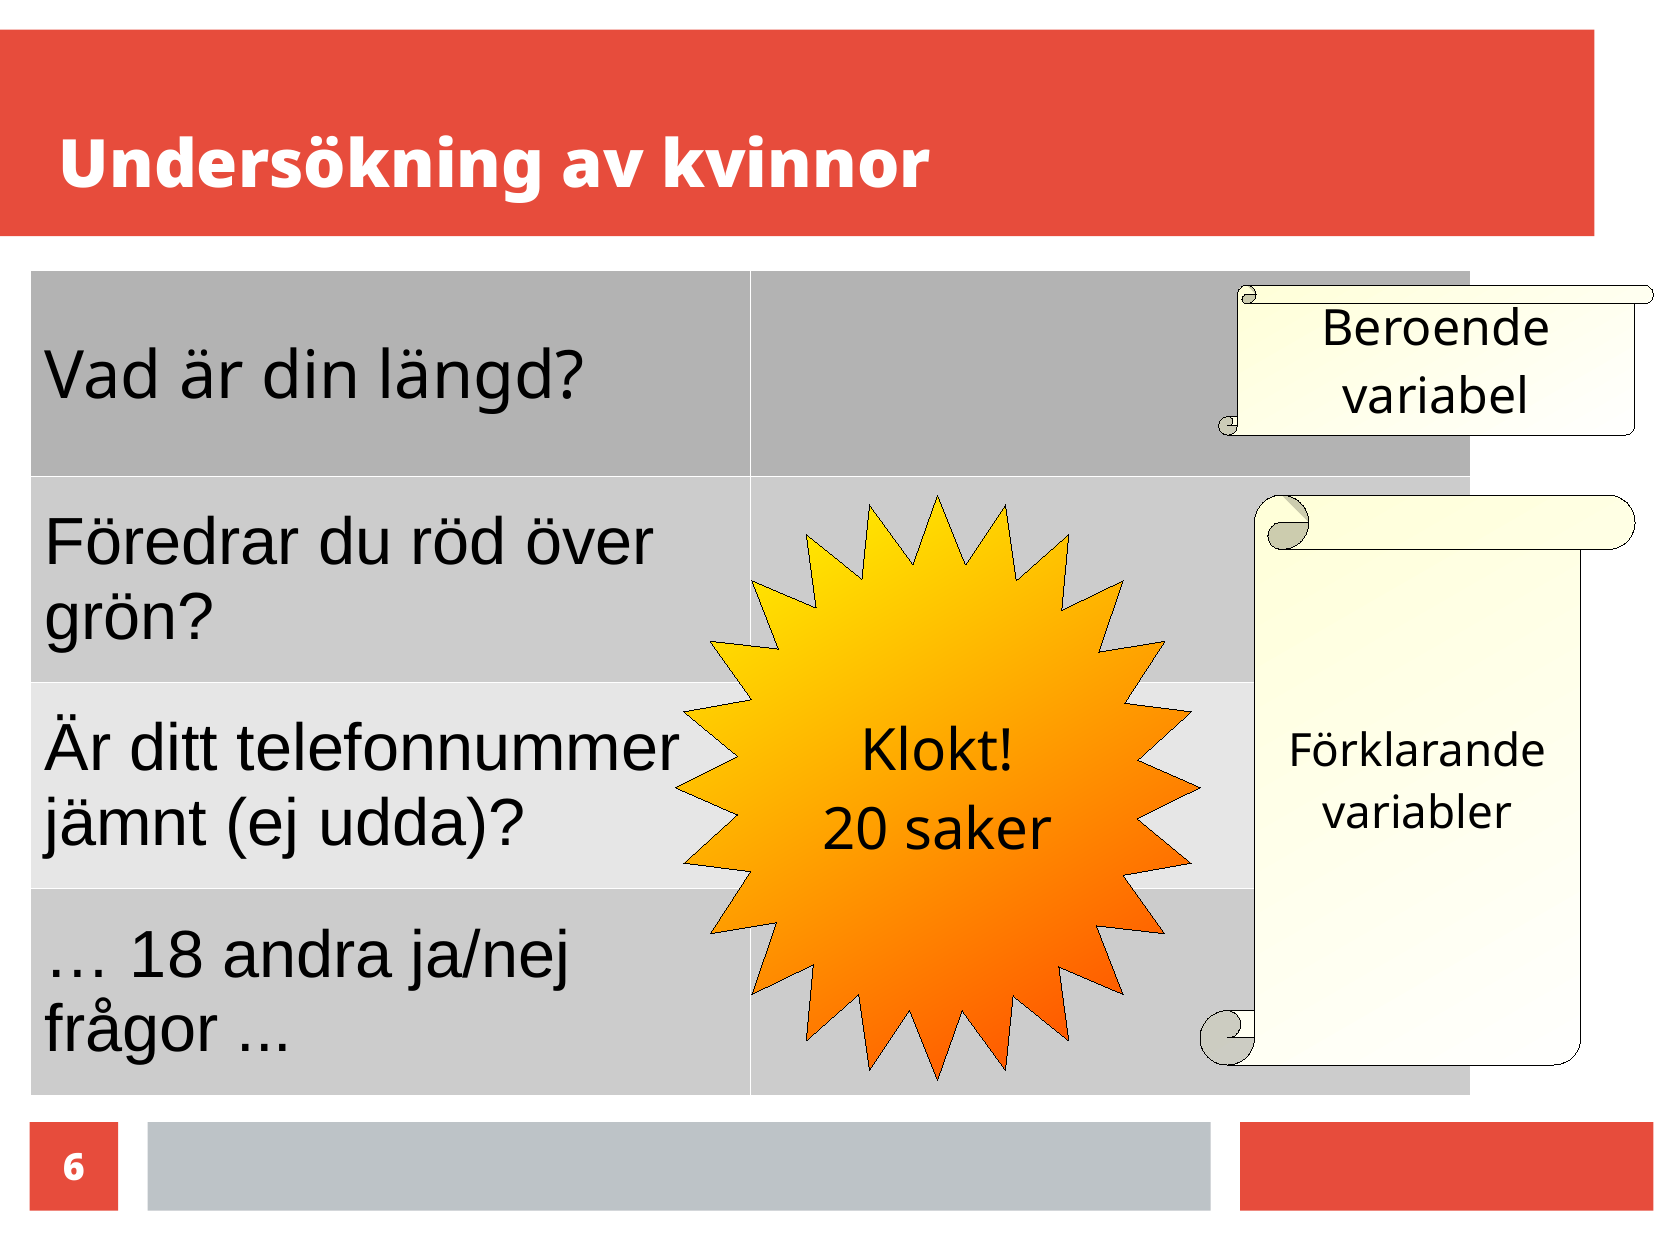

# Undersökning av kvinnor
| Vad är din längd? | |
| --- | --- |
| Föredrar du röd över grön? | |
| Är ditt telefonnummer jämnt (ej udda)? | |
| … 18 andra ja/nej frågor ... | |
Beroende
variabel
Klokt!
20 saker
Förklarande
variabler
6